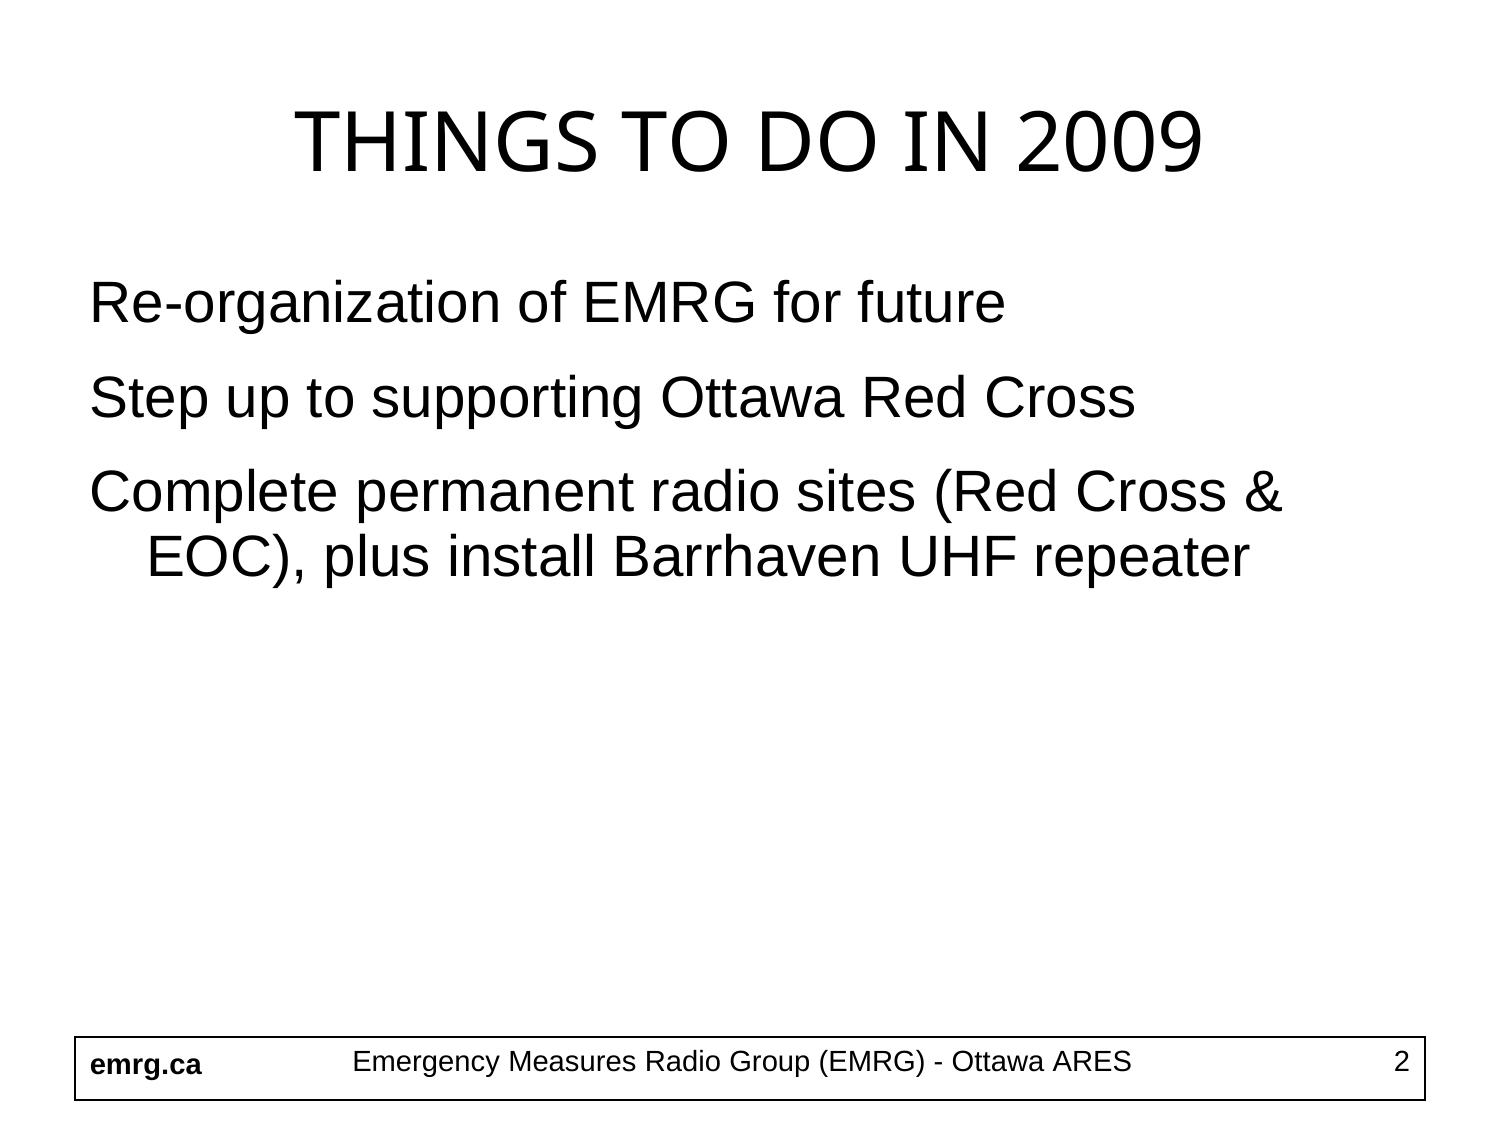

# THINGS TO DO IN 2009
Re-organization of EMRG for future
Step up to supporting Ottawa Red Cross
Complete permanent radio sites (Red Cross & EOC), plus install Barrhaven UHF repeater
Emergency Measures Radio Group (EMRG) - Ottawa ARES
2